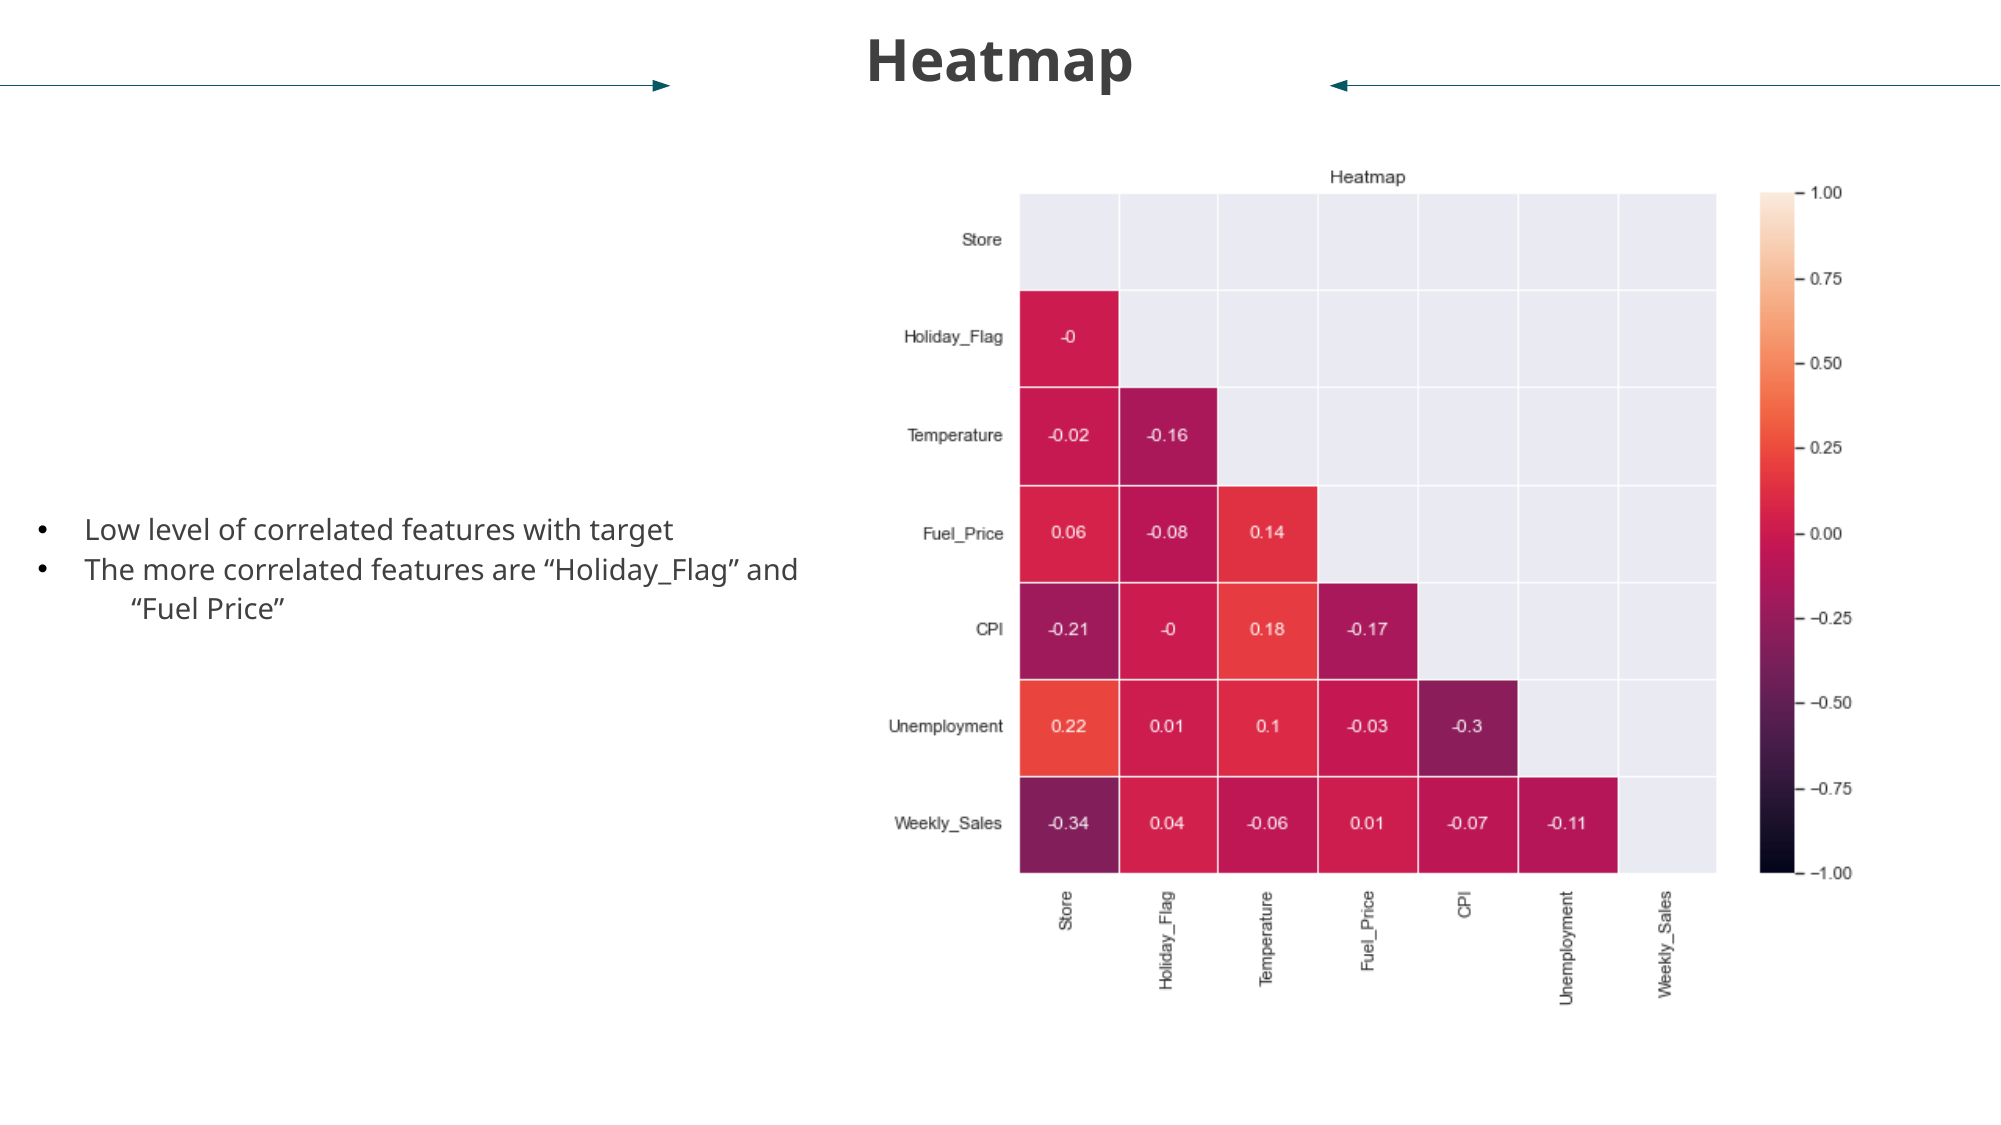

Heatmap
# Project analysis slide 5
Low level of correlated features with target
The more correlated features are “Holiday_Flag” and “Fuel Price”